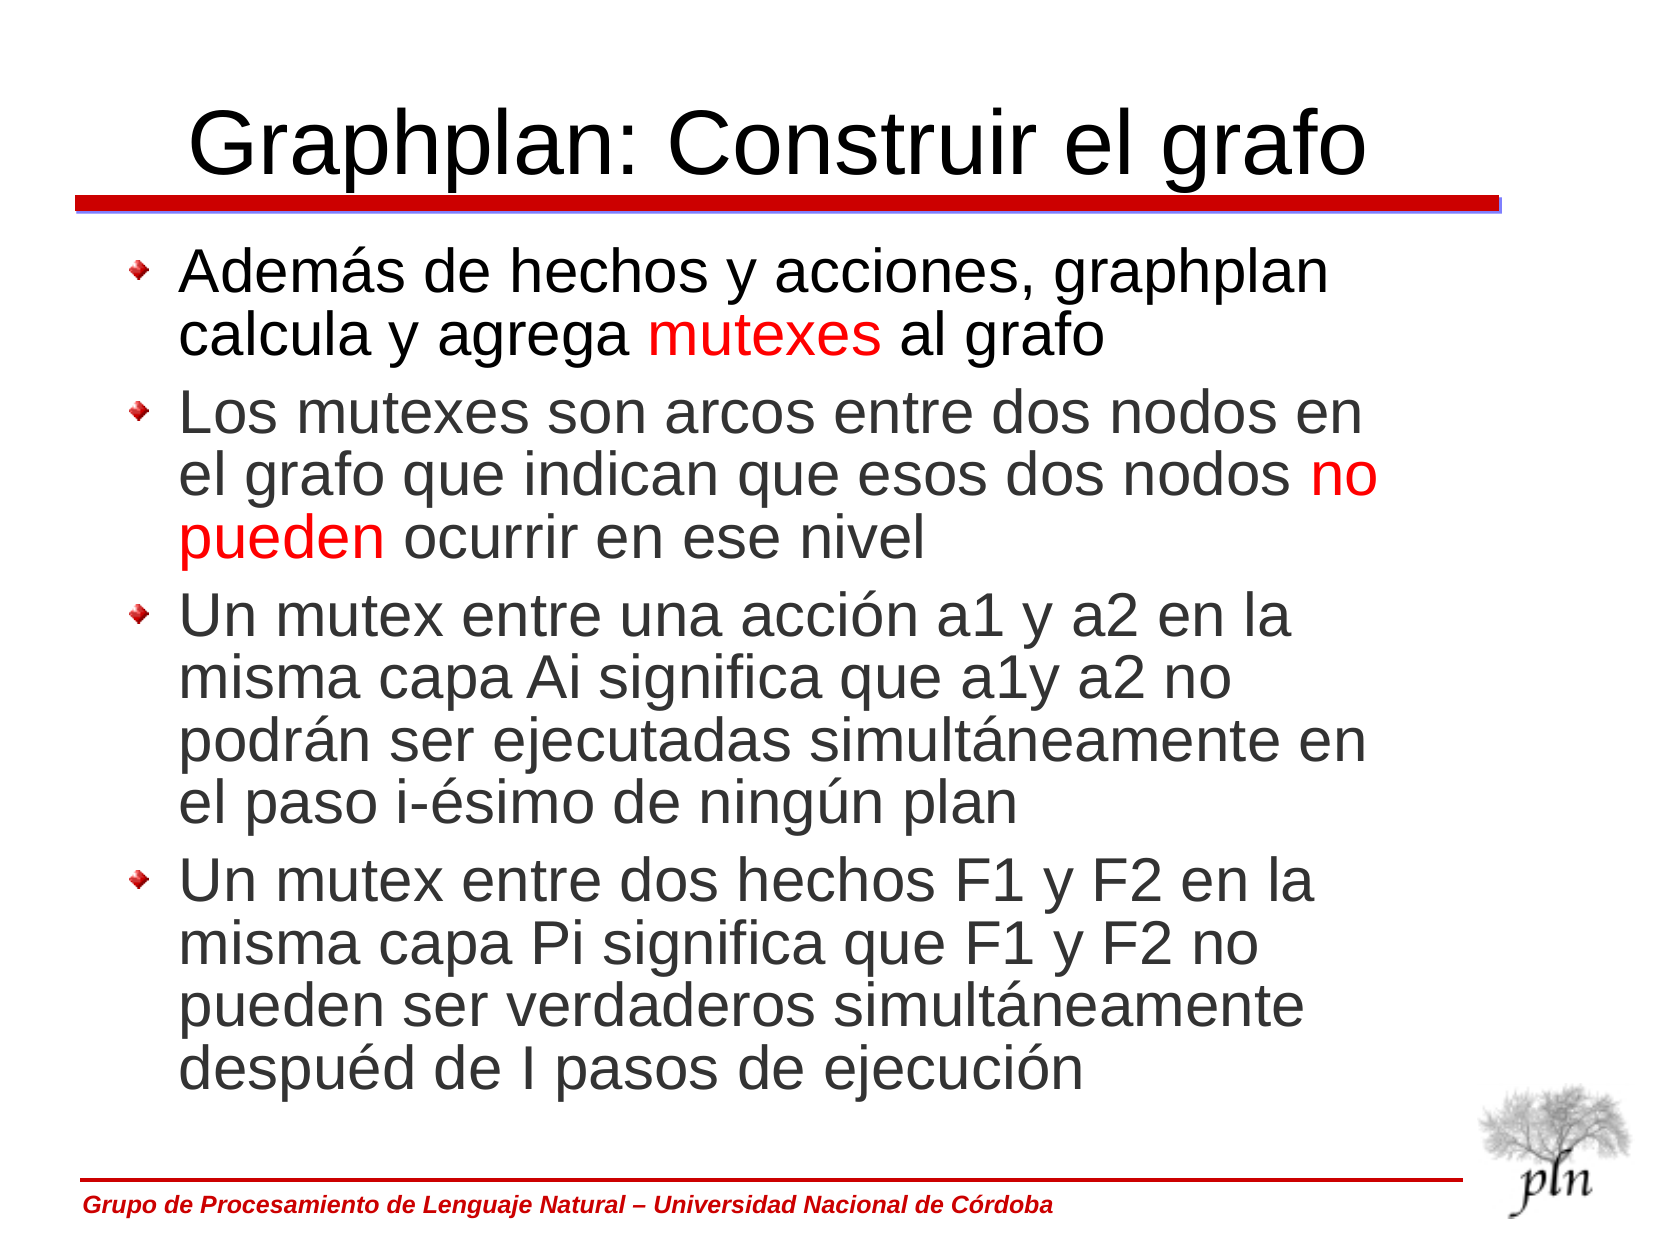

Graphplan: Construir el grafo
# Además de hechos y acciones, graphplan calcula y agrega mutexes al grafo
Los mutexes son arcos entre dos nodos en el grafo que indican que esos dos nodos no pueden ocurrir en ese nivel
Un mutex entre una acción a1 y a2 en la misma capa Ai significa que a1y a2 no podrán ser ejecutadas simultáneamente en el paso i-ésimo de ningún plan
Un mutex entre dos hechos F1 y F2 en la misma capa Pi significa que F1 y F2 no pueden ser verdaderos simultáneamente despuéd de I pasos de ejecución